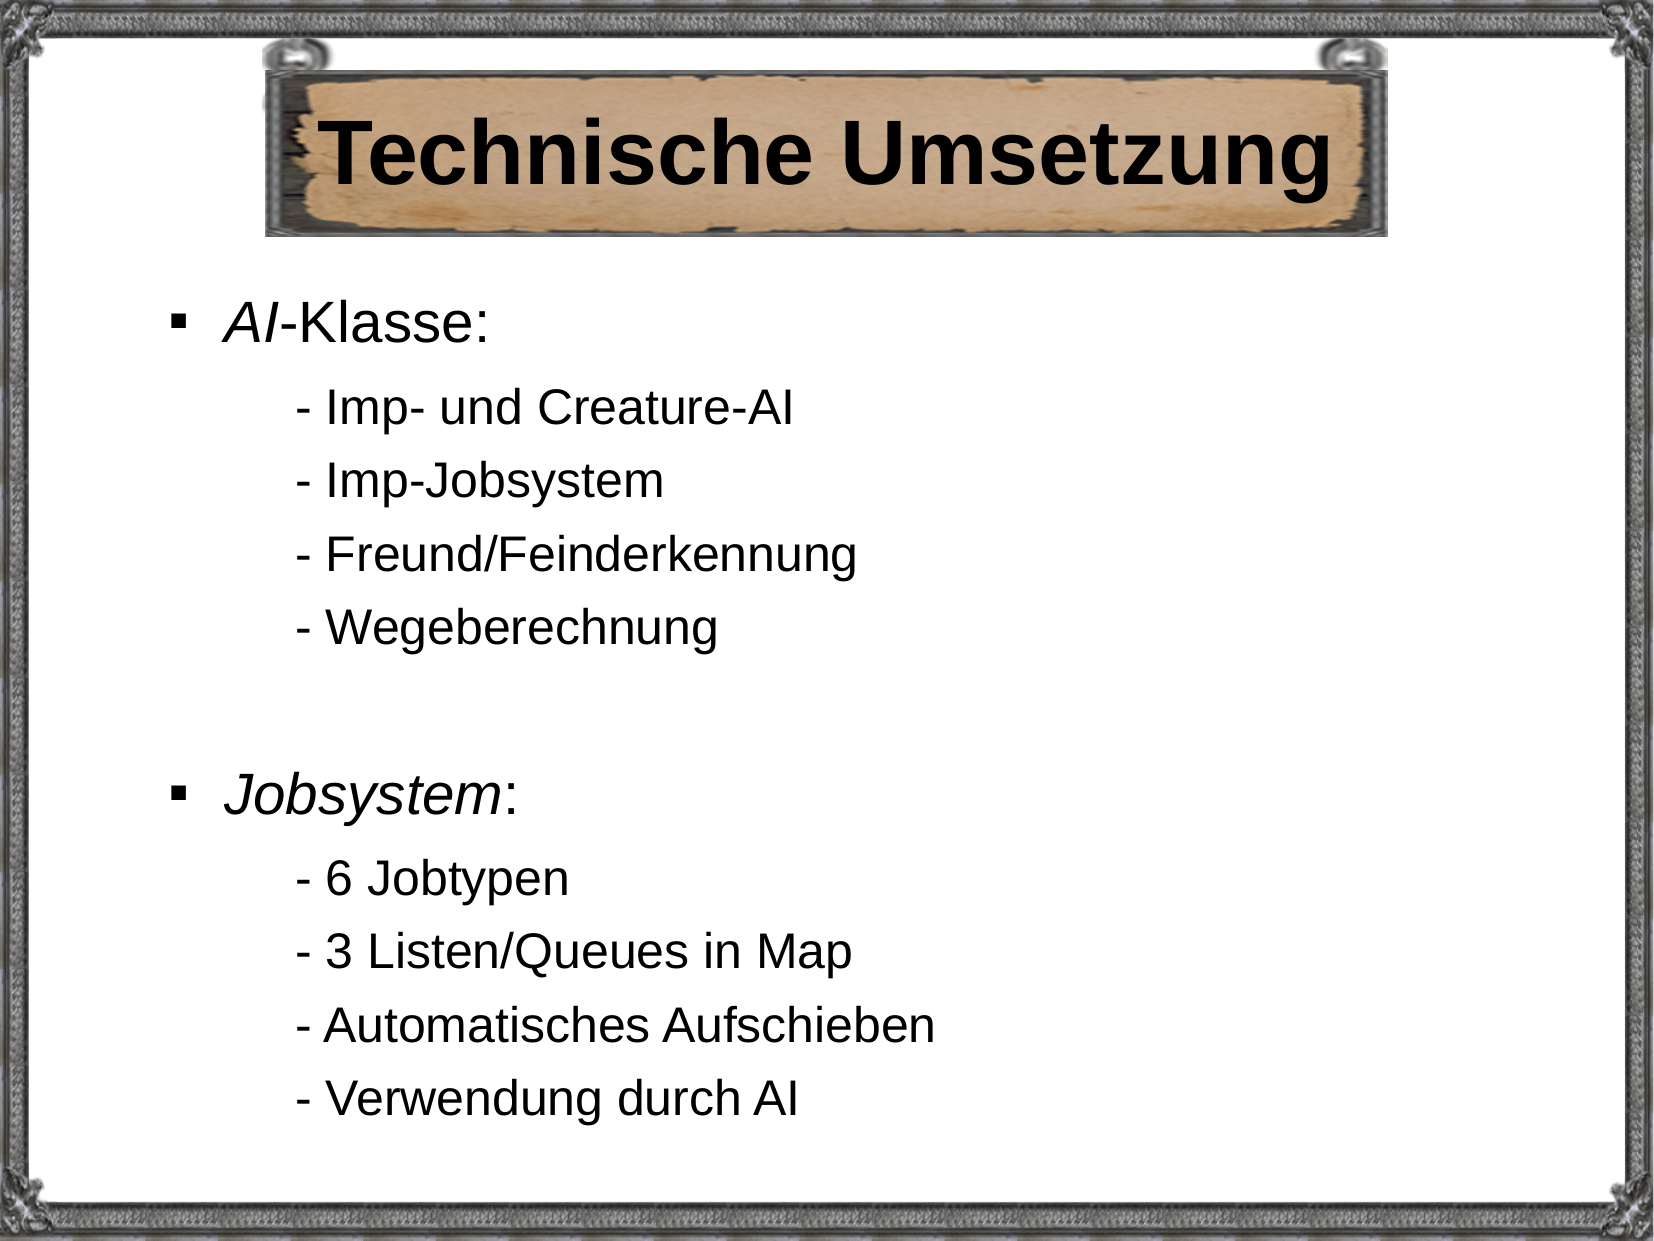

# Technische Umsetzung
AI-Klasse:
- Imp- und Creature-AI
- Imp-Jobsystem
- Freund/Feinderkennung
- Wegeberechnung
Jobsystem:
- 6 Jobtypen
- 3 Listen/Queues in Map
- Automatisches Aufschieben
- Verwendung durch AI